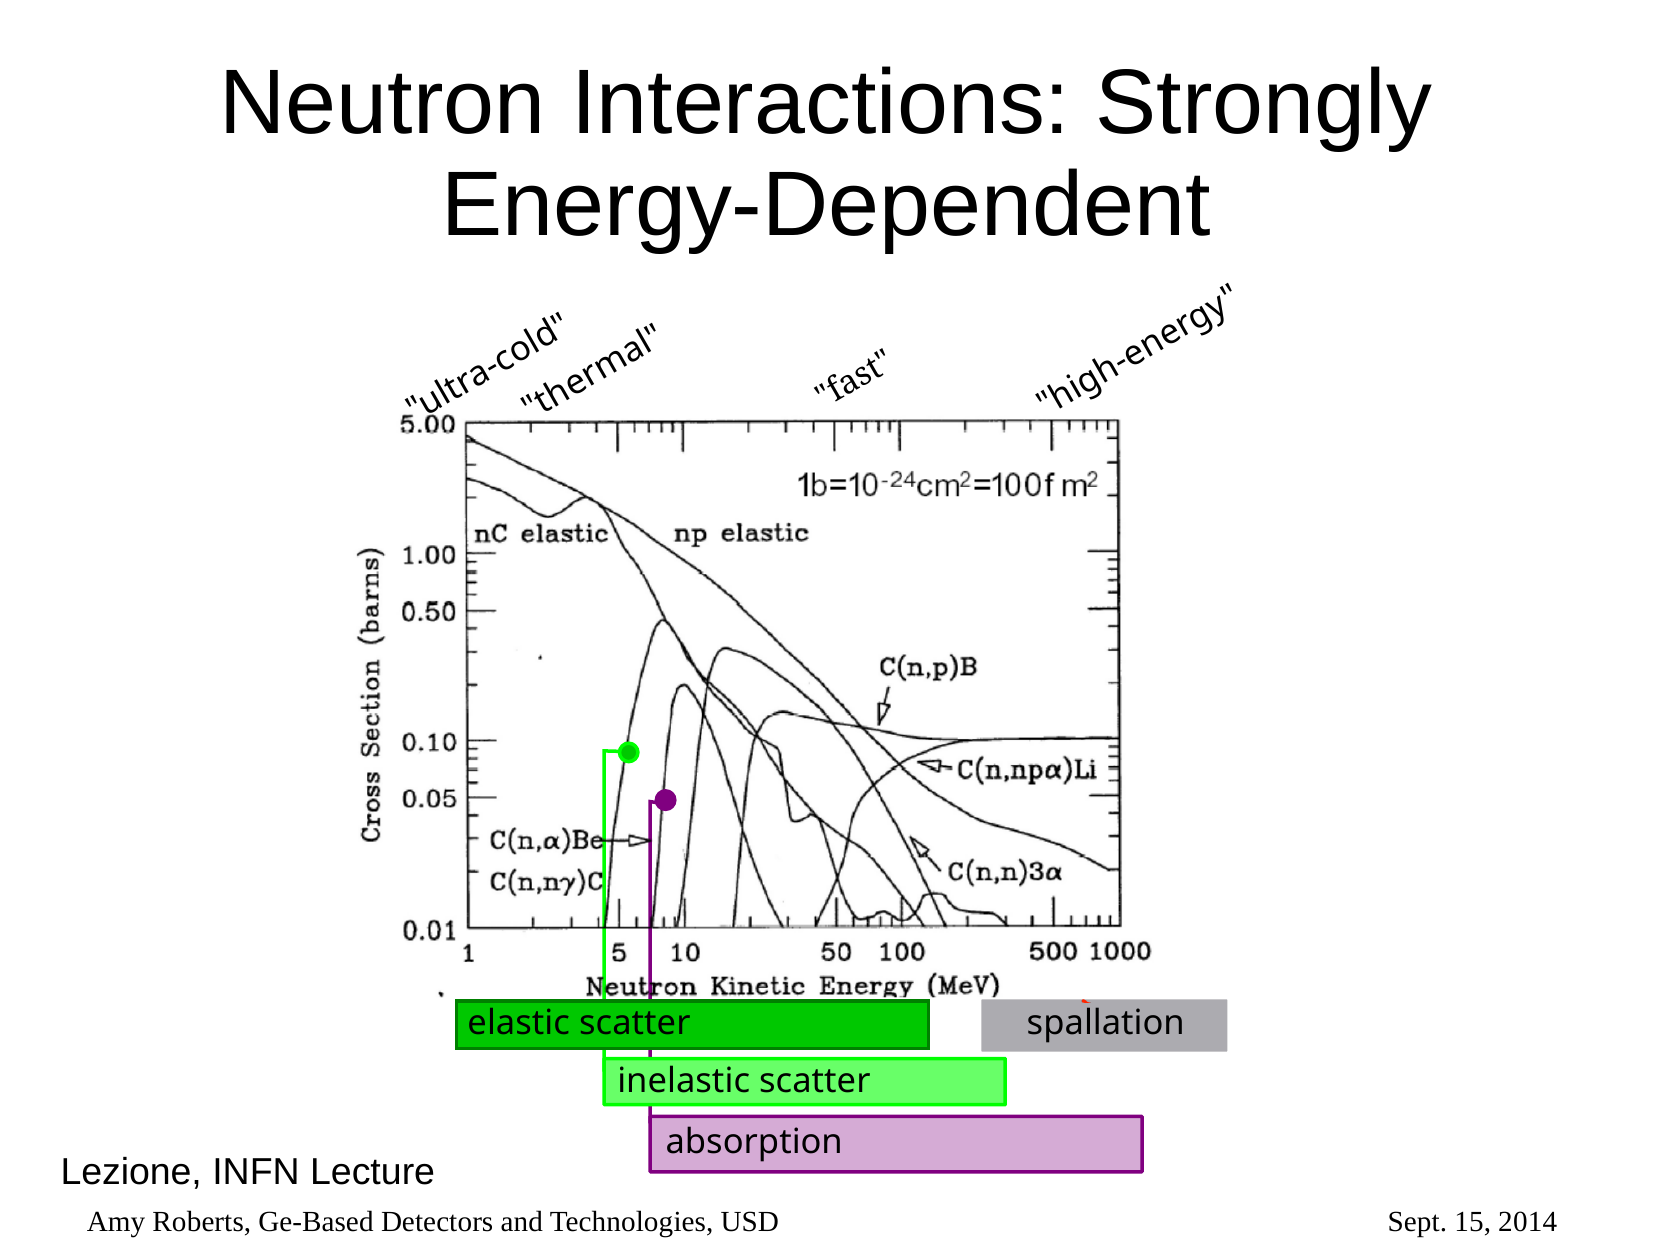

# Neutron Interactions: Strongly Energy-Dependent
Lezione, INFN Lecture